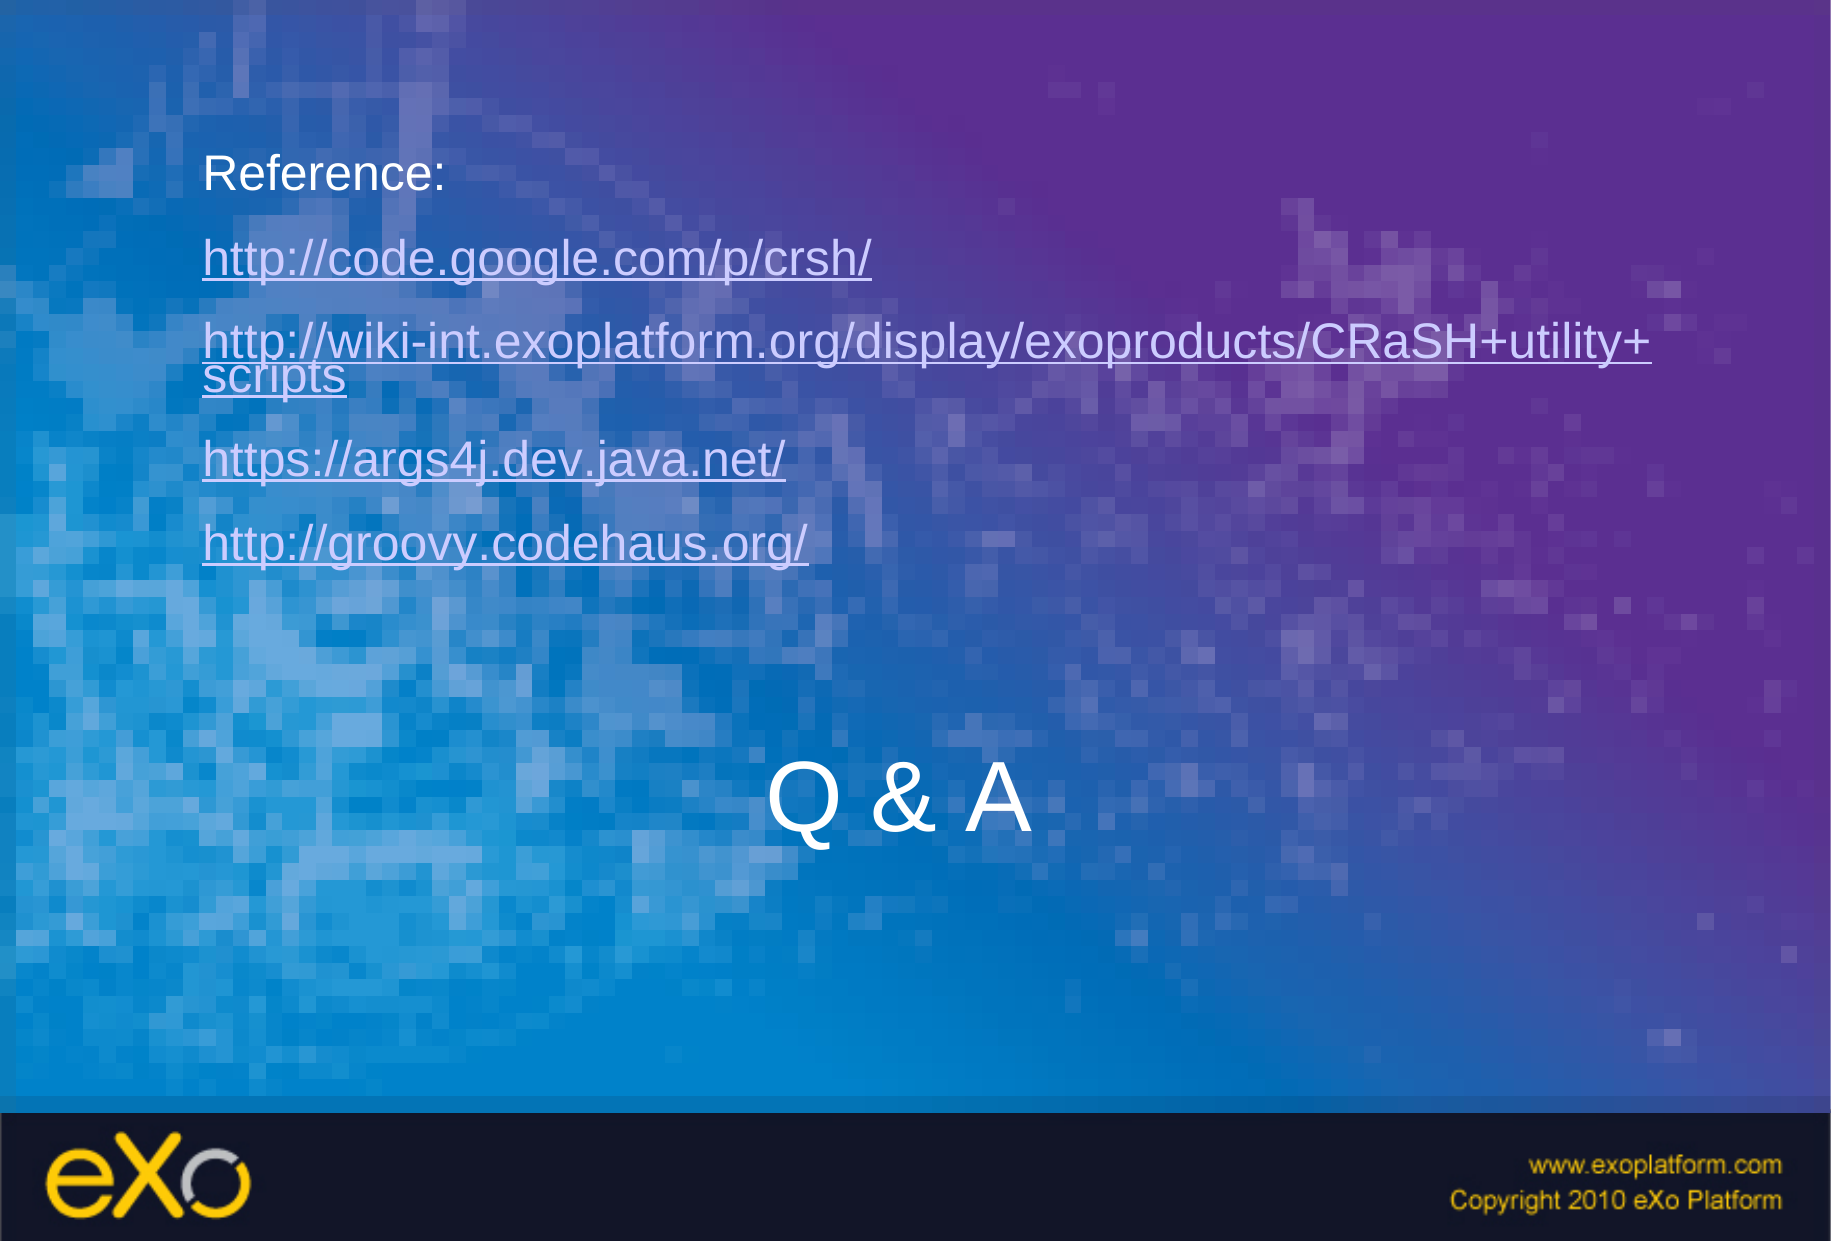

Reference:
http://code.google.com/p/crsh/
http://wiki-int.exoplatform.org/display/exoproducts/CRaSH+utility+scripts
https://args4j.dev.java.net/
http://groovy.codehaus.org/
Q & A